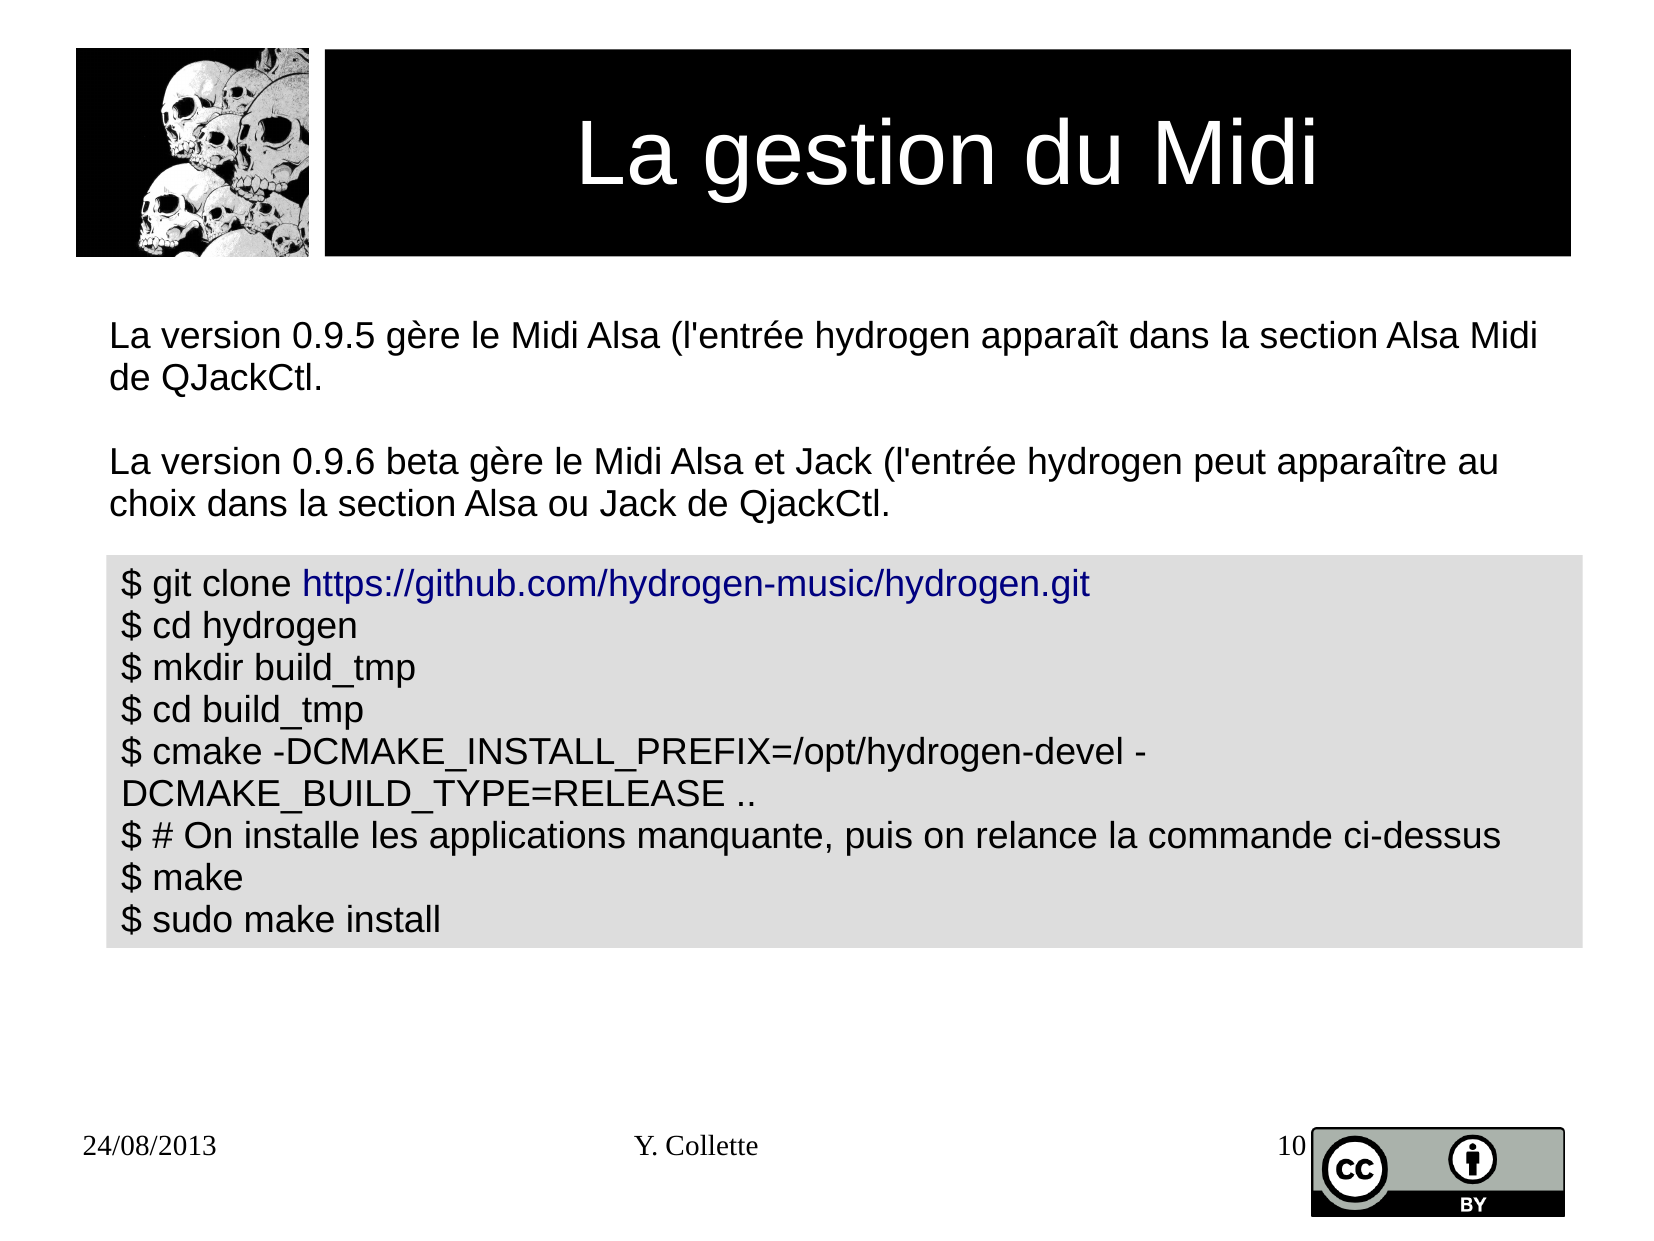

# La gestion du Midi
La version 0.9.5 gère le Midi Alsa (l'entrée hydrogen apparaît dans la section Alsa Midi de QJackCtl.
La version 0.9.6 beta gère le Midi Alsa et Jack (l'entrée hydrogen peut apparaître au choix dans la section Alsa ou Jack de QjackCtl.
$ git clone https://github.com/hydrogen-music/hydrogen.git
$ cd hydrogen
$ mkdir build_tmp
$ cd build_tmp
$ cmake -DCMAKE_INSTALL_PREFIX=/opt/hydrogen-devel -DCMAKE_BUILD_TYPE=RELEASE ..
$ # On installe les applications manquante, puis on relance la commande ci-dessus
$ make
$ sudo make install
Y. Collette
10